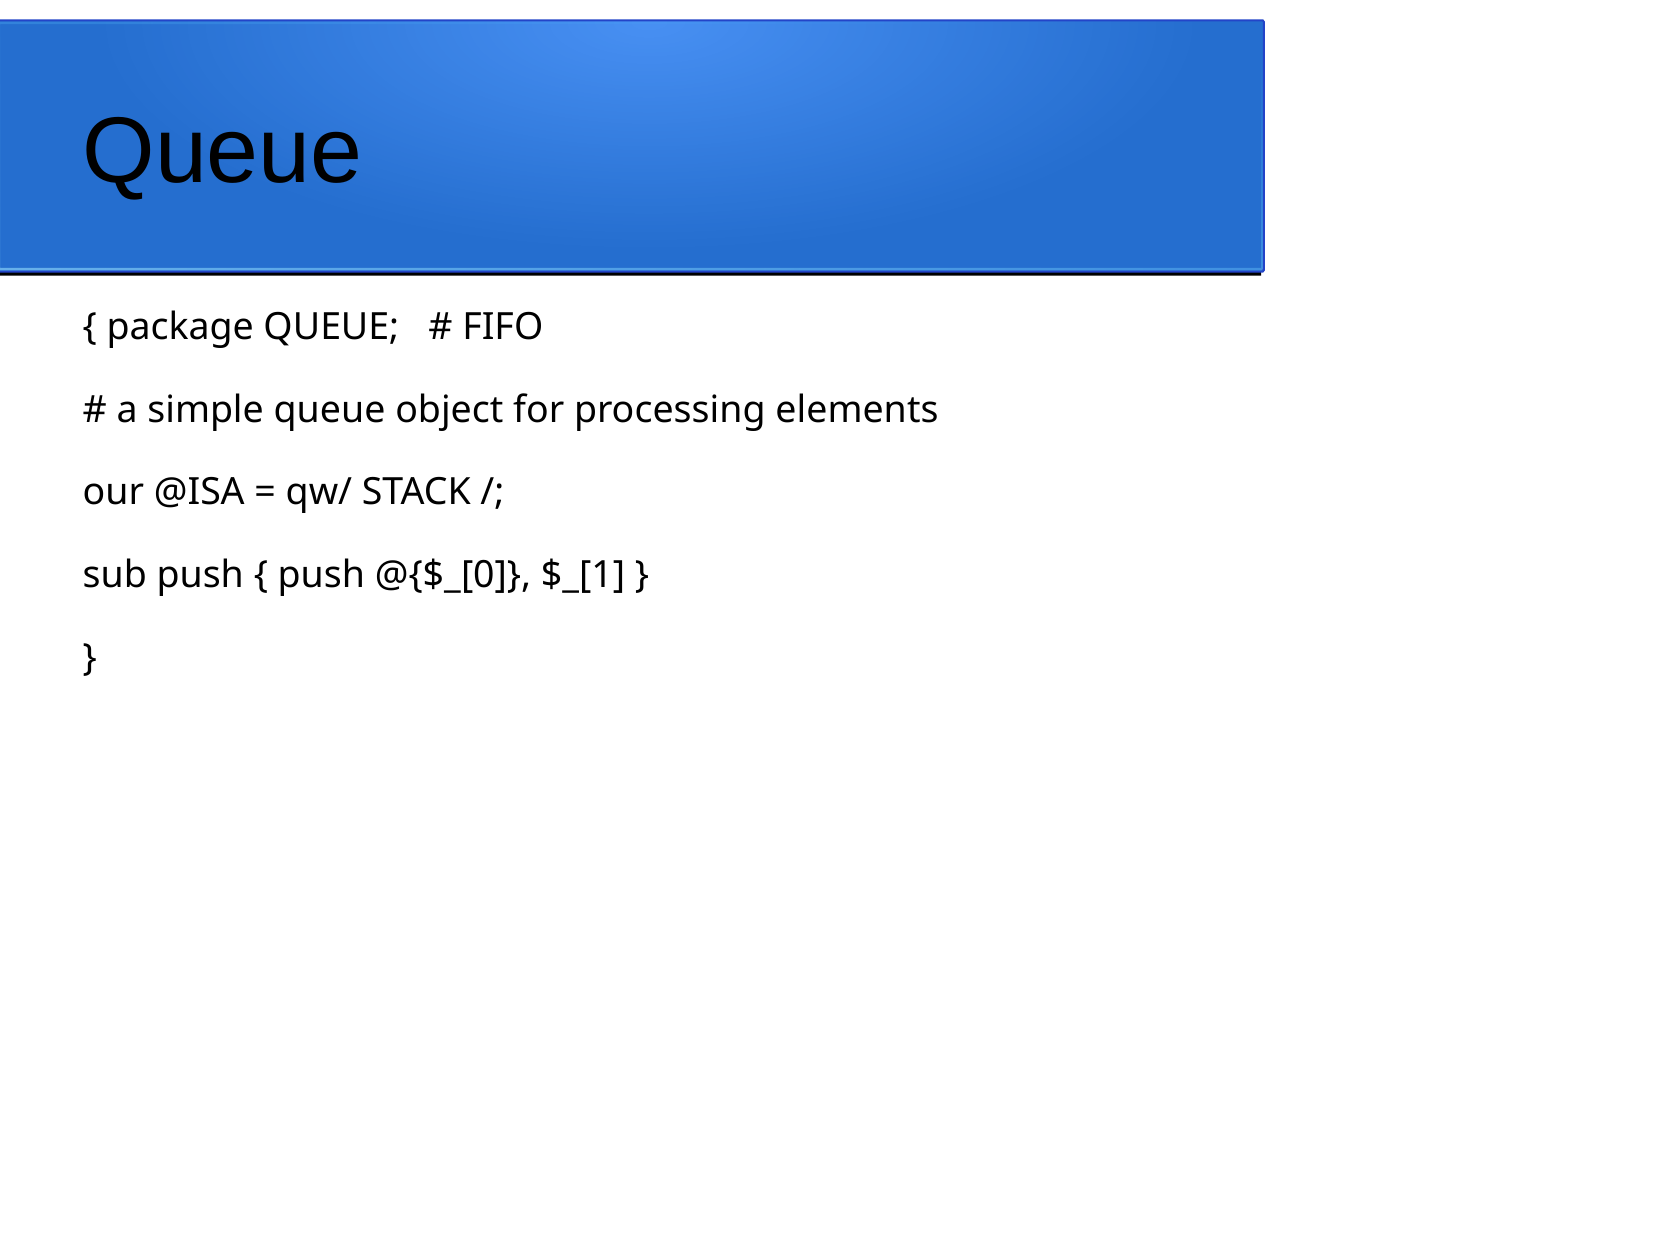

# Queue
{ package QUEUE; # FIFO
# a simple queue object for processing elements
our @ISA = qw/ STACK /;
sub push { push @{$_[0]}, $_[1] }
}